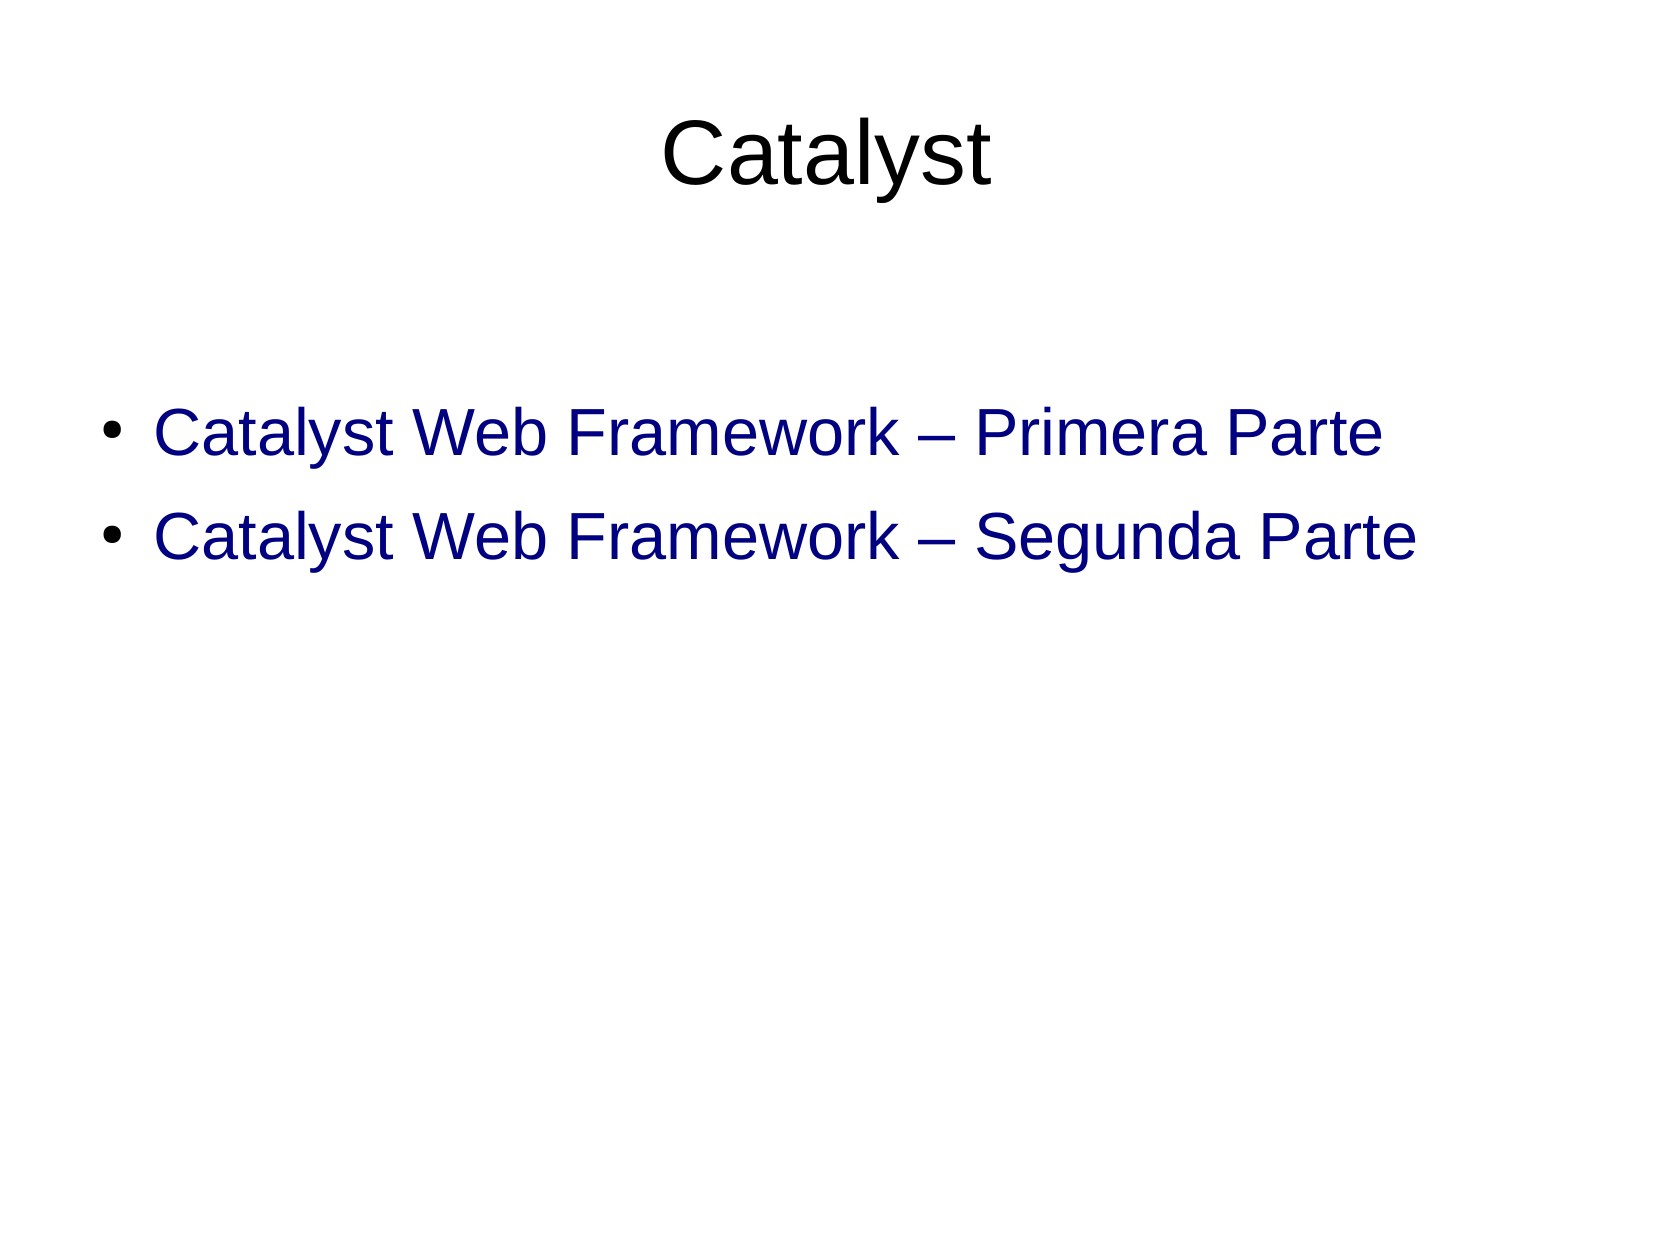

# Catalyst
Catalyst Web Framework – Primera Parte
Catalyst Web Framework – Segunda Parte